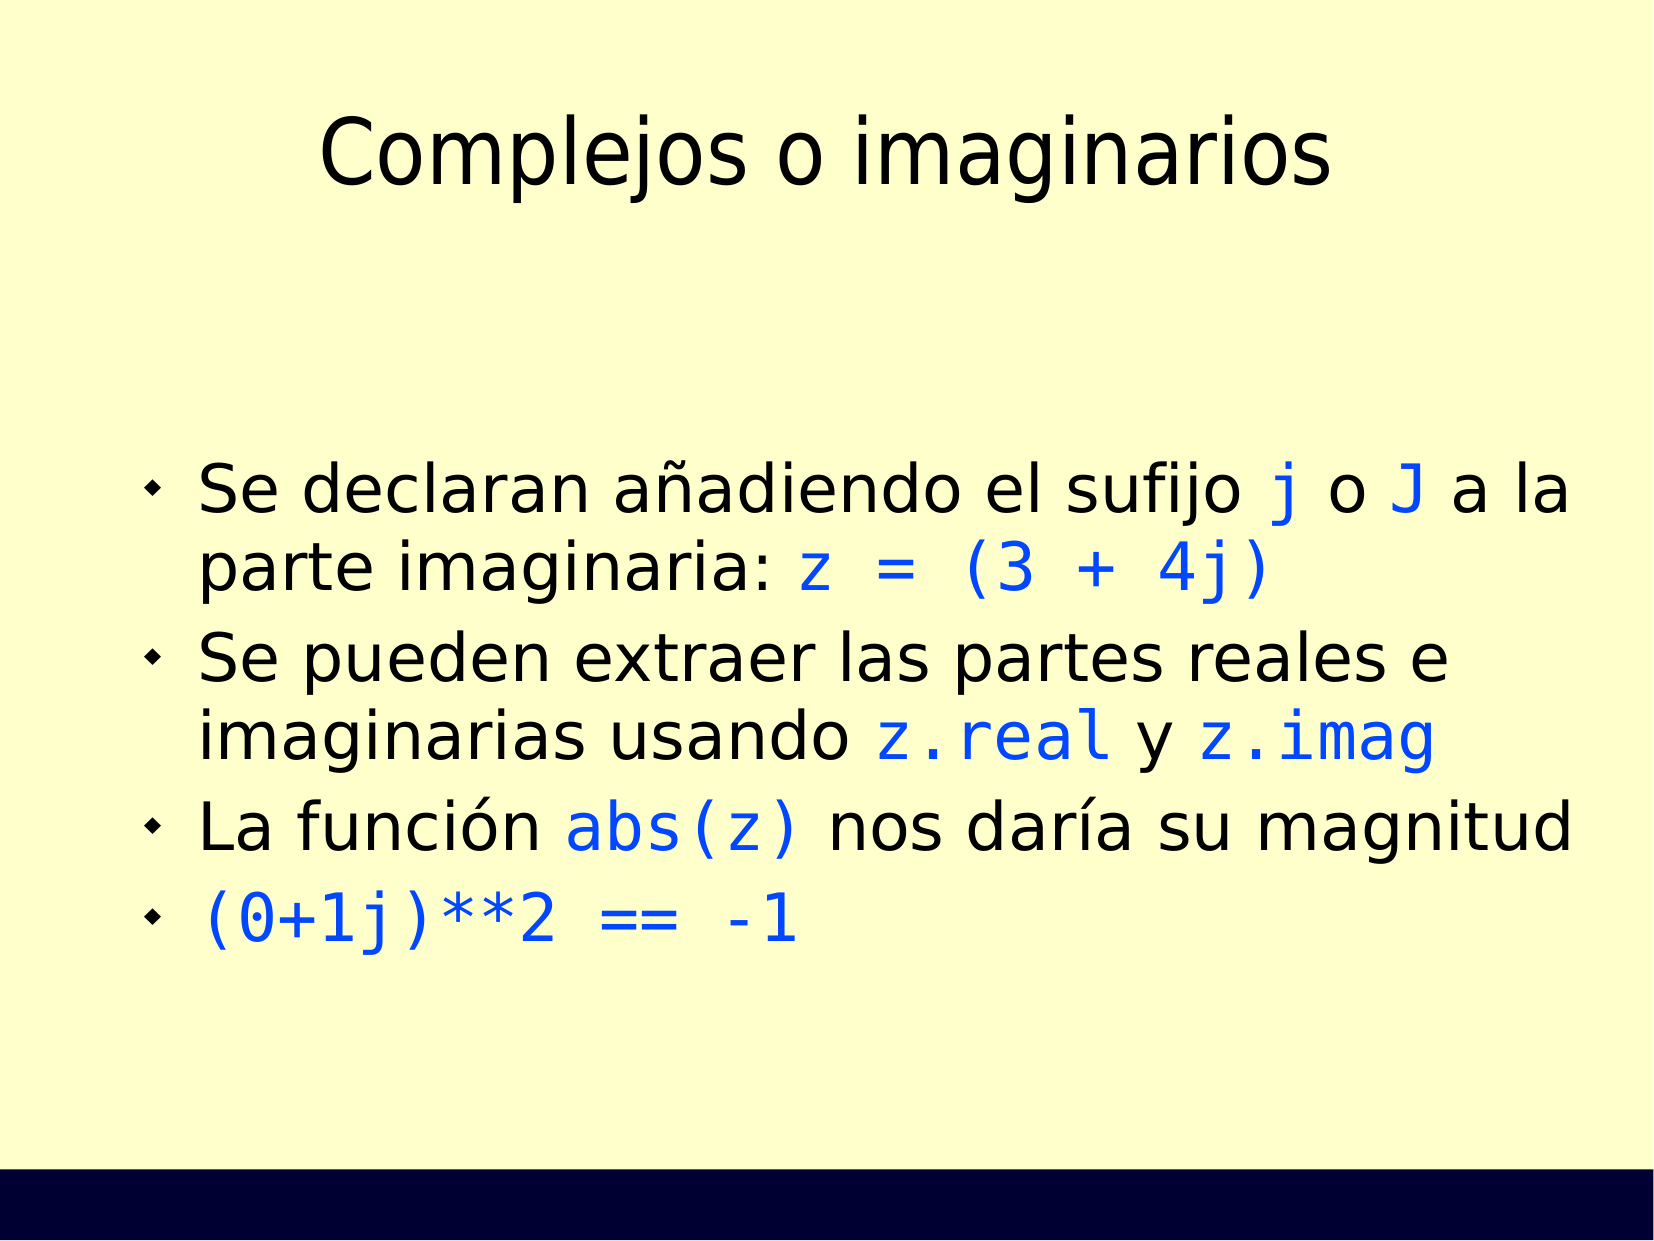

# Complejos o imaginarios
Se declaran añadiendo el sufijo j o J a la parte imaginaria: z = (3 + 4j)
Se pueden extraer las partes reales e imaginarias usando z.real y z.imag
La función abs(z) nos daría su magnitud
(0+1j)**2 == -1